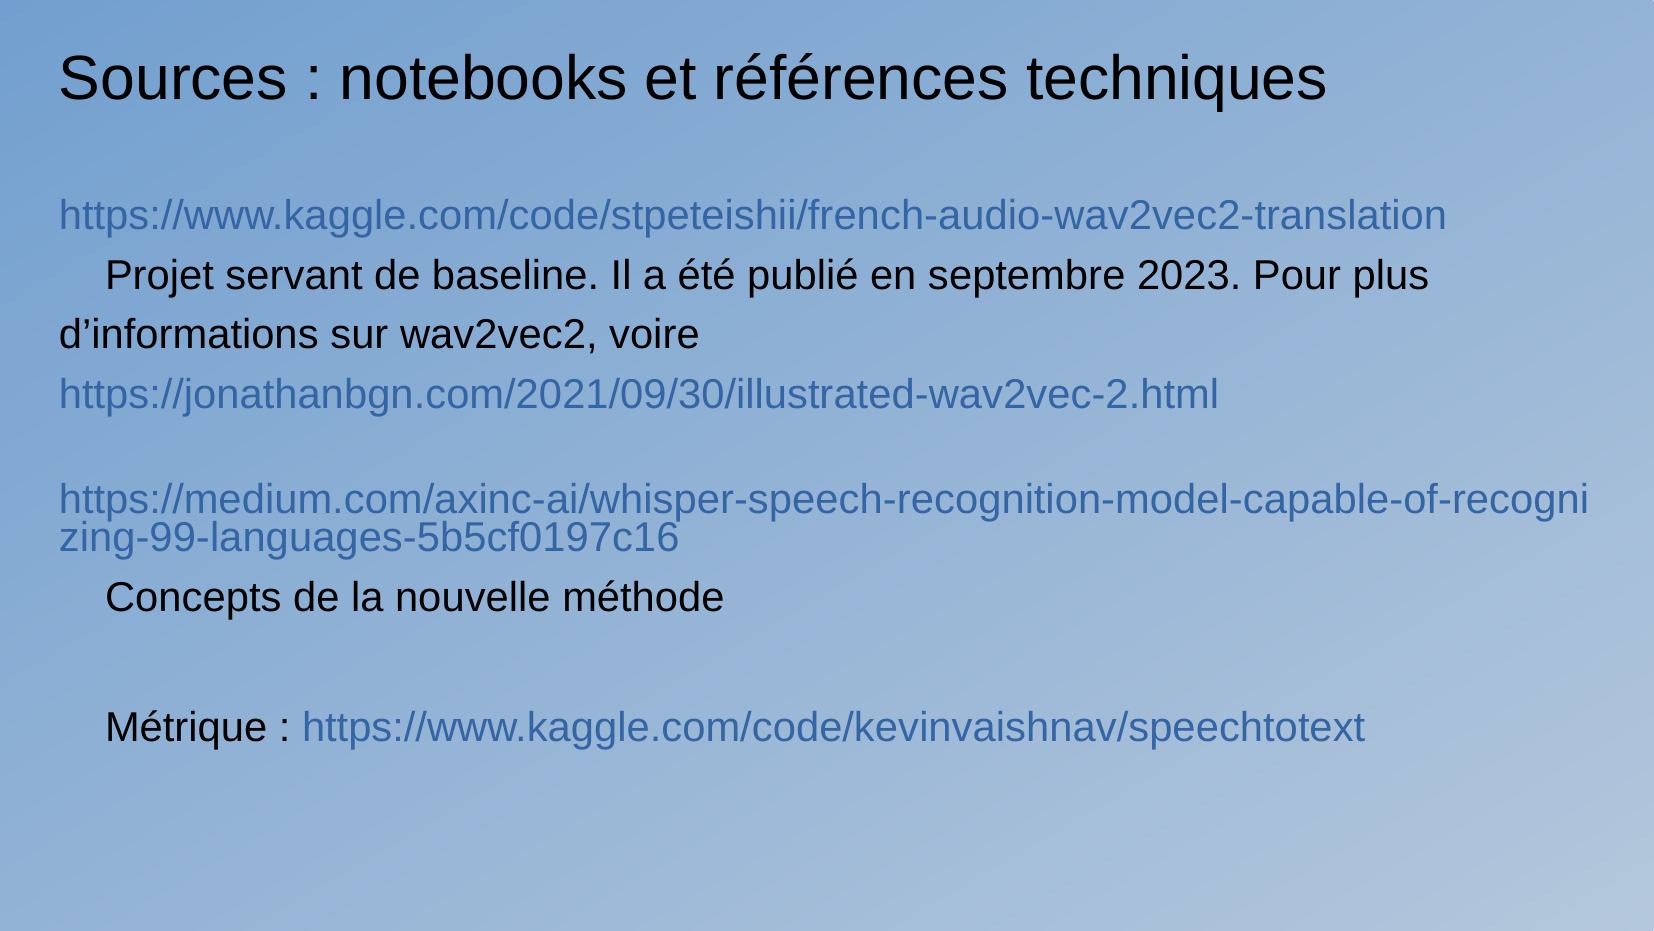

# Sources : notebooks et références techniques
https://www.kaggle.com/code/stpeteishii/french-audio-wav2vec2-translation
 Projet servant de baseline. Il a été publié en septembre 2023. Pour plus
d’informations sur wav2vec2, voire
https://jonathanbgn.com/2021/09/30/illustrated-wav2vec-2.html
 https://medium.com/axinc-ai/whisper-speech-recognition-model-capable-of-recognizing-99-languages-5b5cf0197c16
 Concepts de la nouvelle méthode
 Métrique : https://www.kaggle.com/code/kevinvaishnav/speechtotext